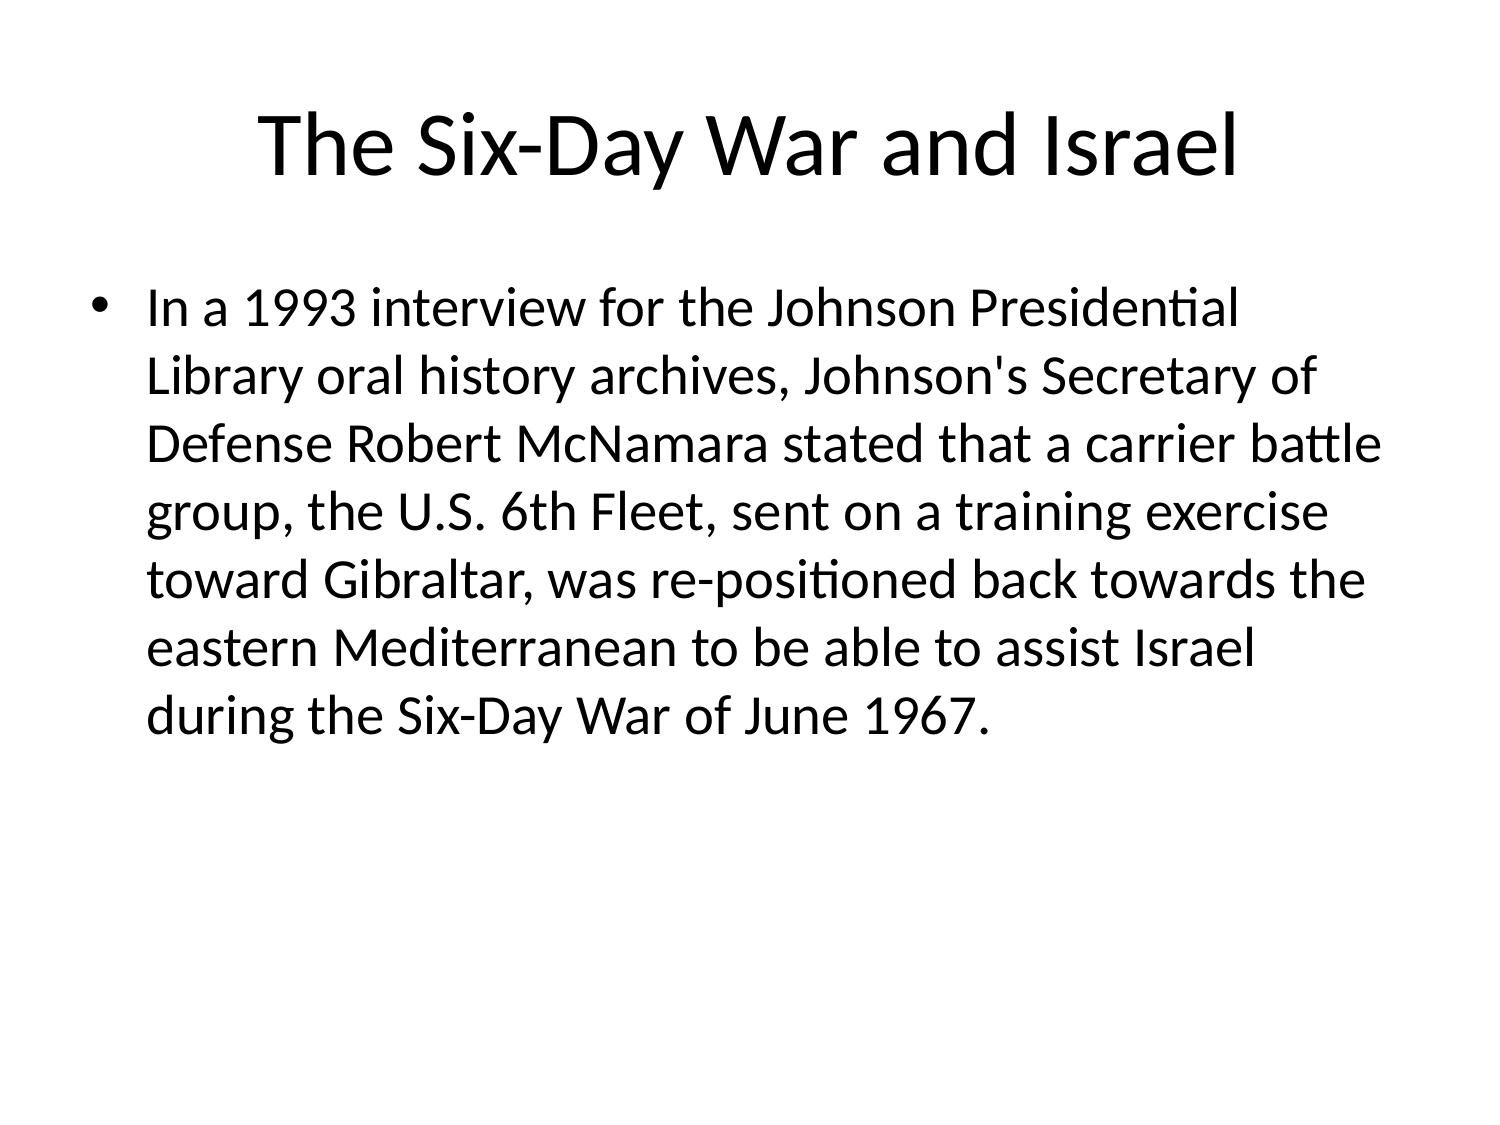

# The Six-Day War and Israel
In a 1993 interview for the Johnson Presidential Library oral history archives, Johnson's Secretary of Defense Robert McNamara stated that a carrier battle group, the U.S. 6th Fleet, sent on a training exercise toward Gibraltar, was re-positioned back towards the eastern Mediterranean to be able to assist Israel during the Six-Day War of June 1967.